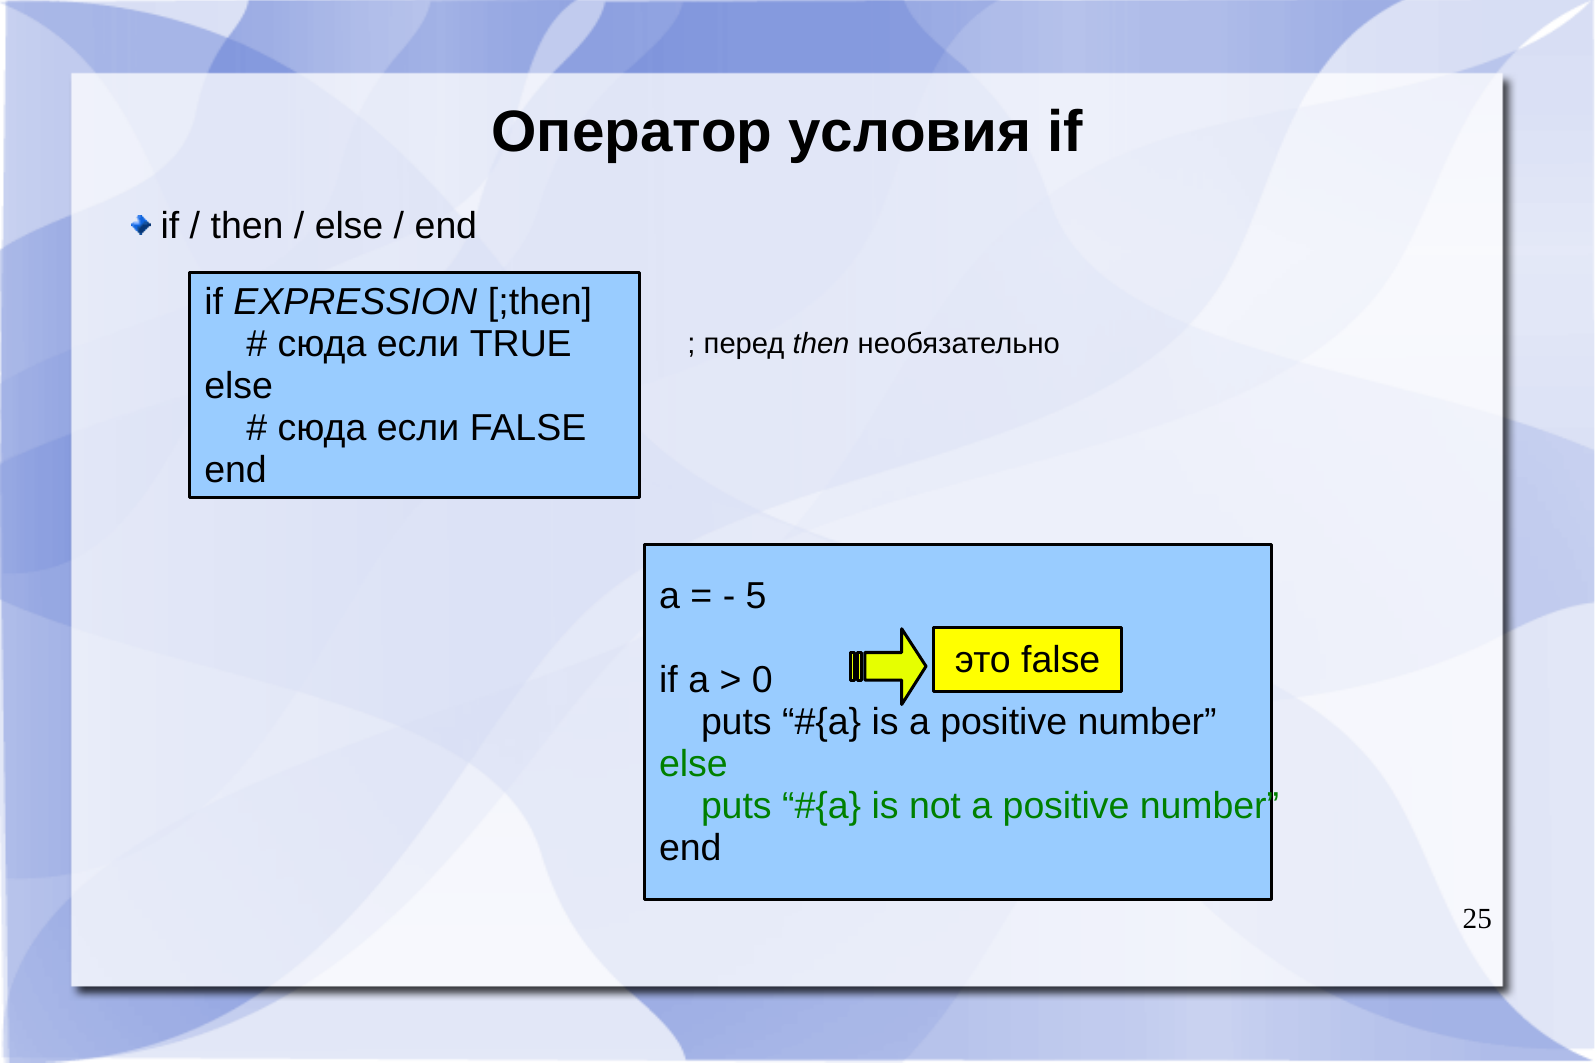

# Оператор условия if
 if / then / else / end
if EXPRESSION [;then]
 # сюда если TRUE
else
 # сюда если FALSE
end
; перед then необязательно
a = - 5
if a > 0
 puts “#{a} is a positive number”
else
 puts “#{a} is not a positive number”
end
это false
25